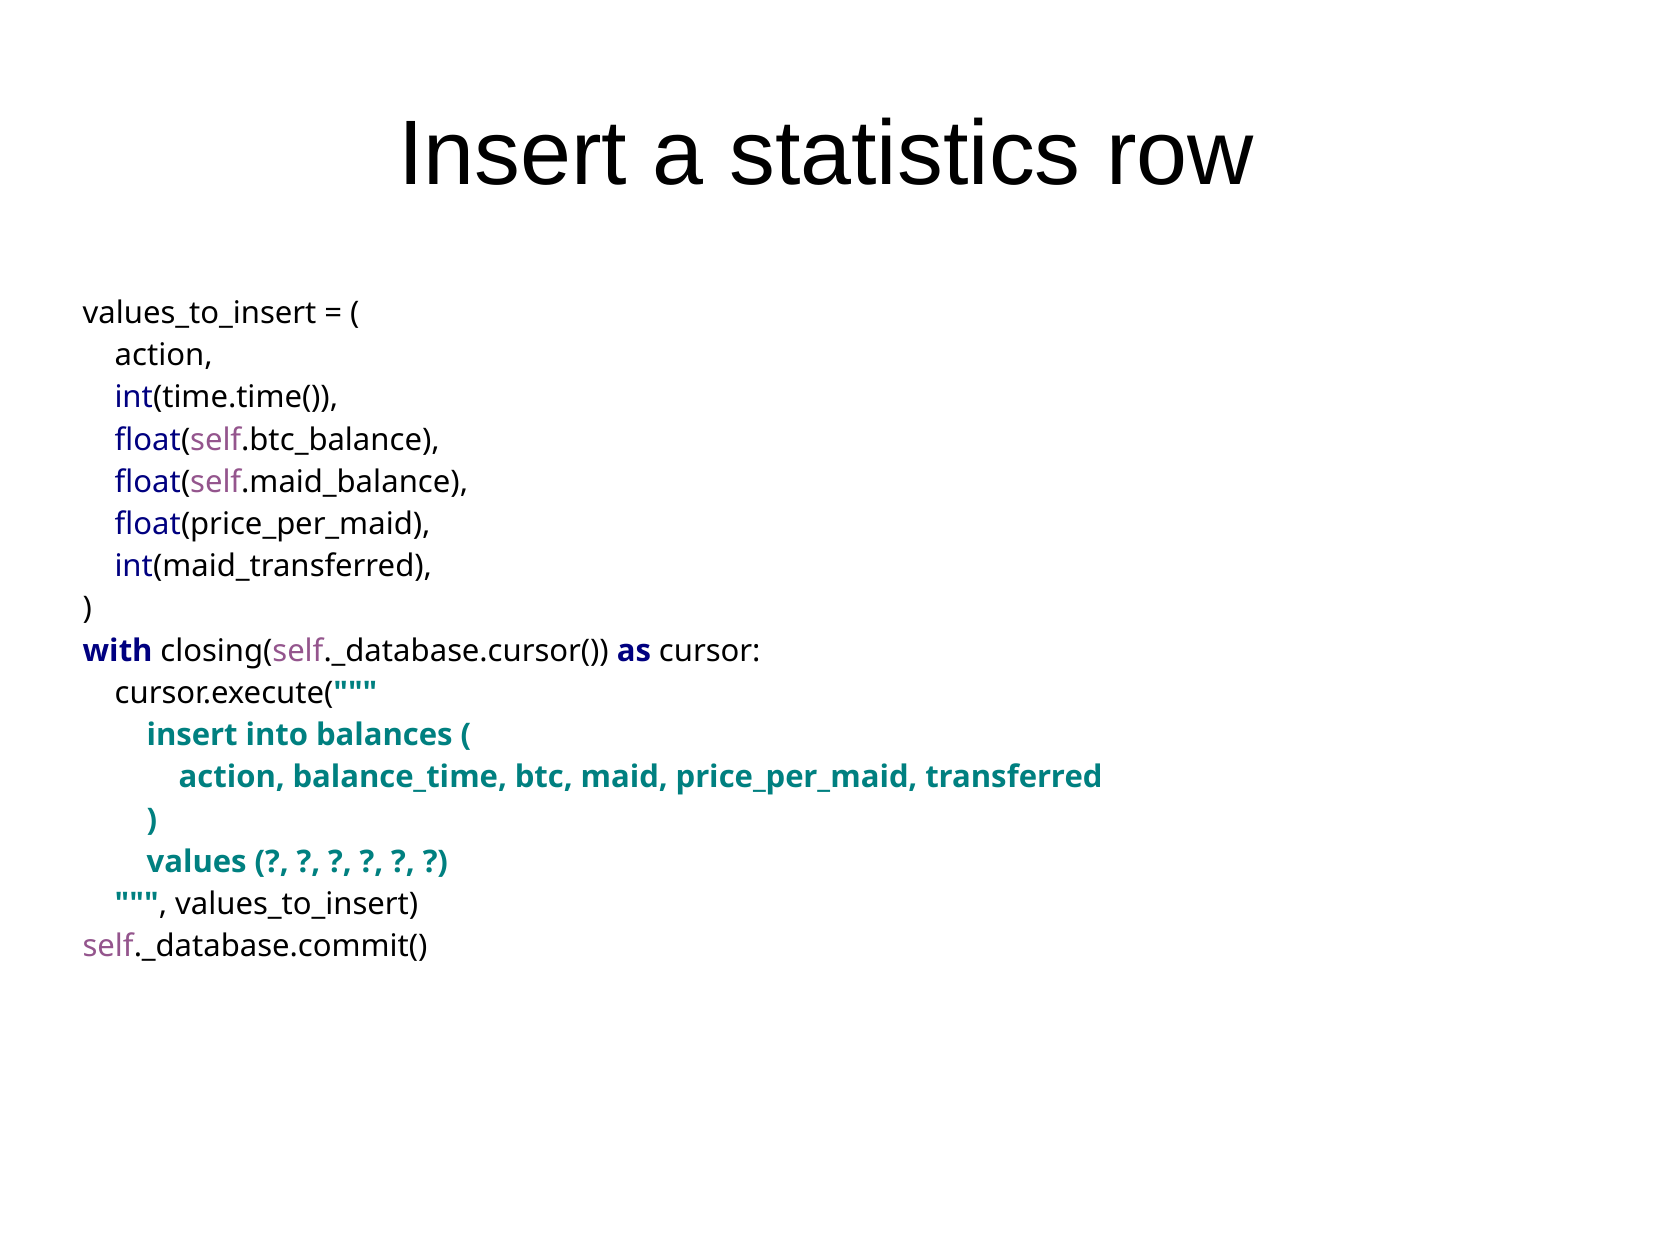

# Insert a statistics row
values_to_insert = (
 action,
 int(time.time()),
 float(self.btc_balance),
 float(self.maid_balance),
 float(price_per_maid),
 int(maid_transferred),
)
with closing(self._database.cursor()) as cursor:
 cursor.execute("""
 insert into balances (
 action, balance_time, btc, maid, price_per_maid, transferred
 )
 values (?, ?, ?, ?, ?, ?)
 """, values_to_insert)
self._database.commit()